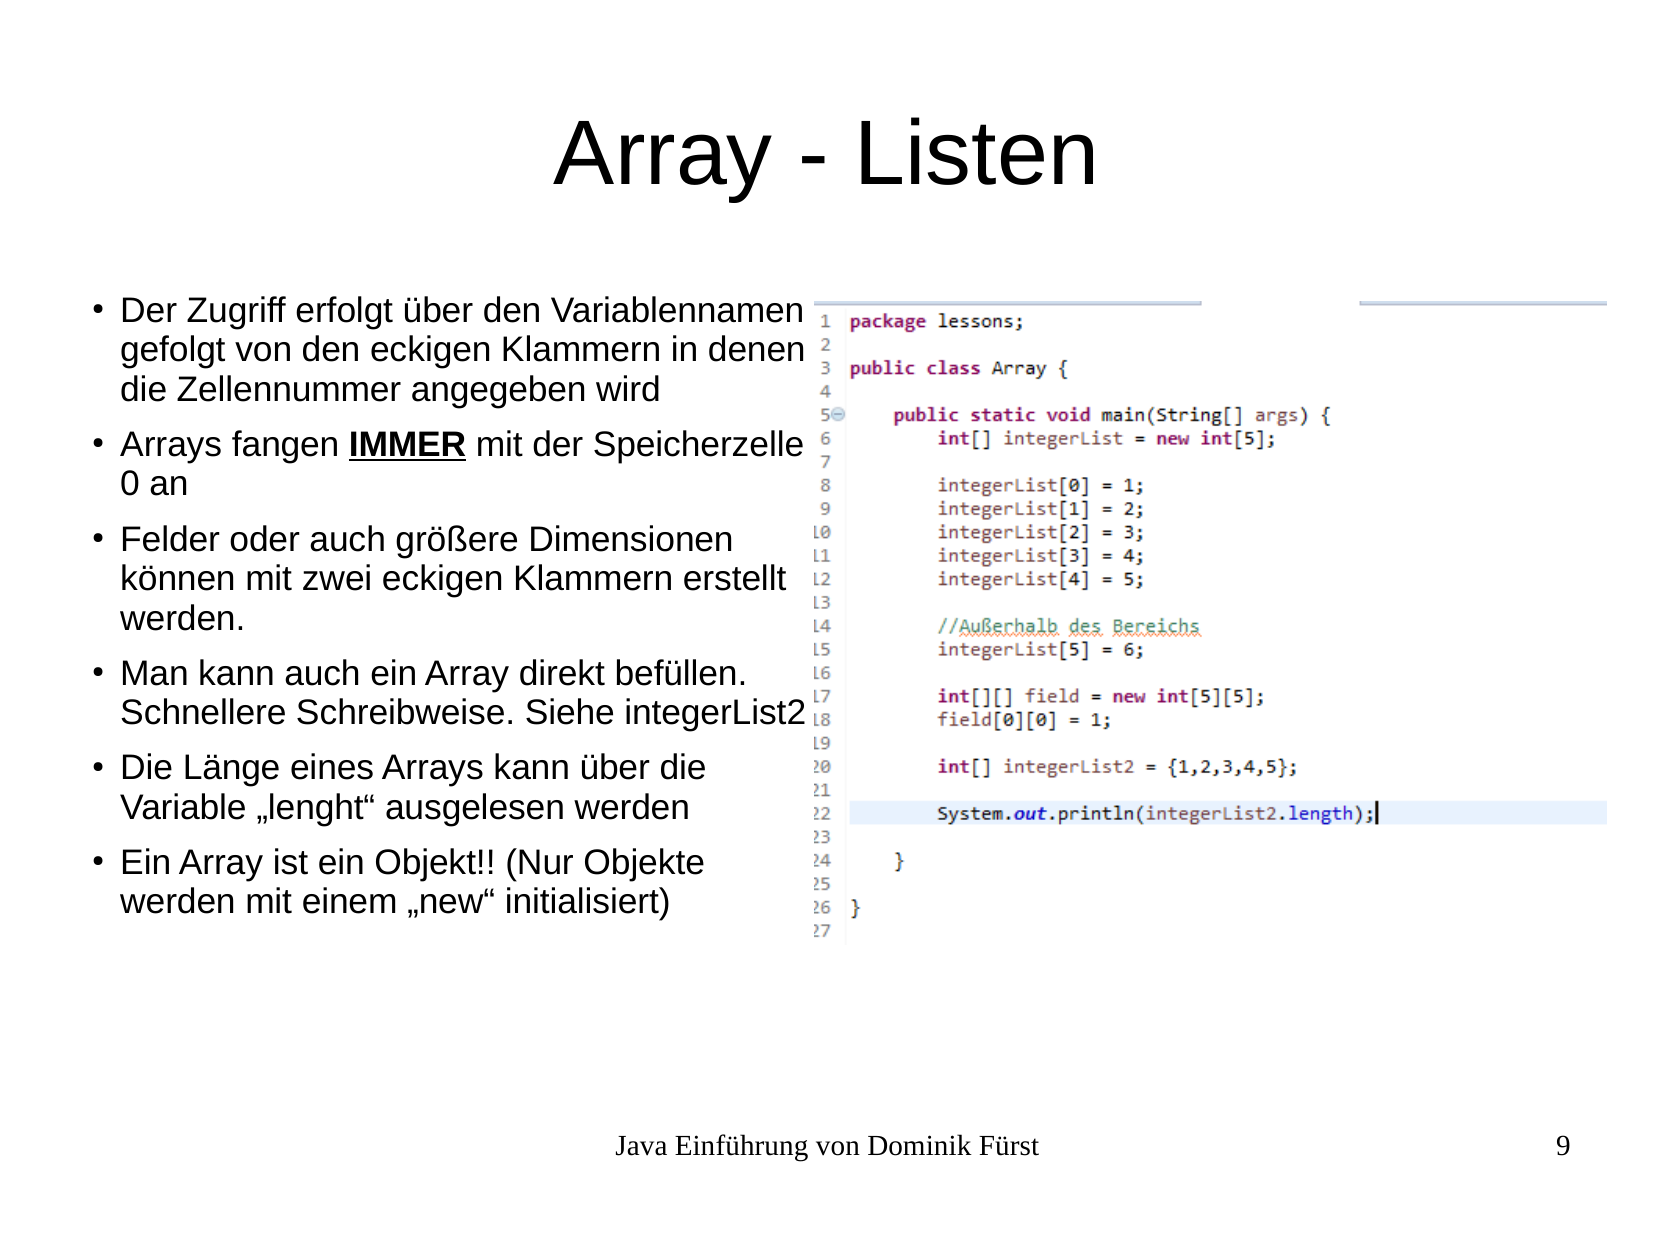

# Array - Listen
Der Zugriff erfolgt über den Variablennamen gefolgt von den eckigen Klammern in denen die Zellennummer angegeben wird
Arrays fangen IMMER mit der Speicherzelle 0 an
Felder oder auch größere Dimensionen können mit zwei eckigen Klammern erstellt werden.
Man kann auch ein Array direkt befüllen. Schnellere Schreibweise. Siehe integerList2
Die Länge eines Arrays kann über die Variable „lenght“ ausgelesen werden
Ein Array ist ein Objekt!! (Nur Objekte werden mit einem „new“ initialisiert)
Java Einführung von Dominik Fürst
9